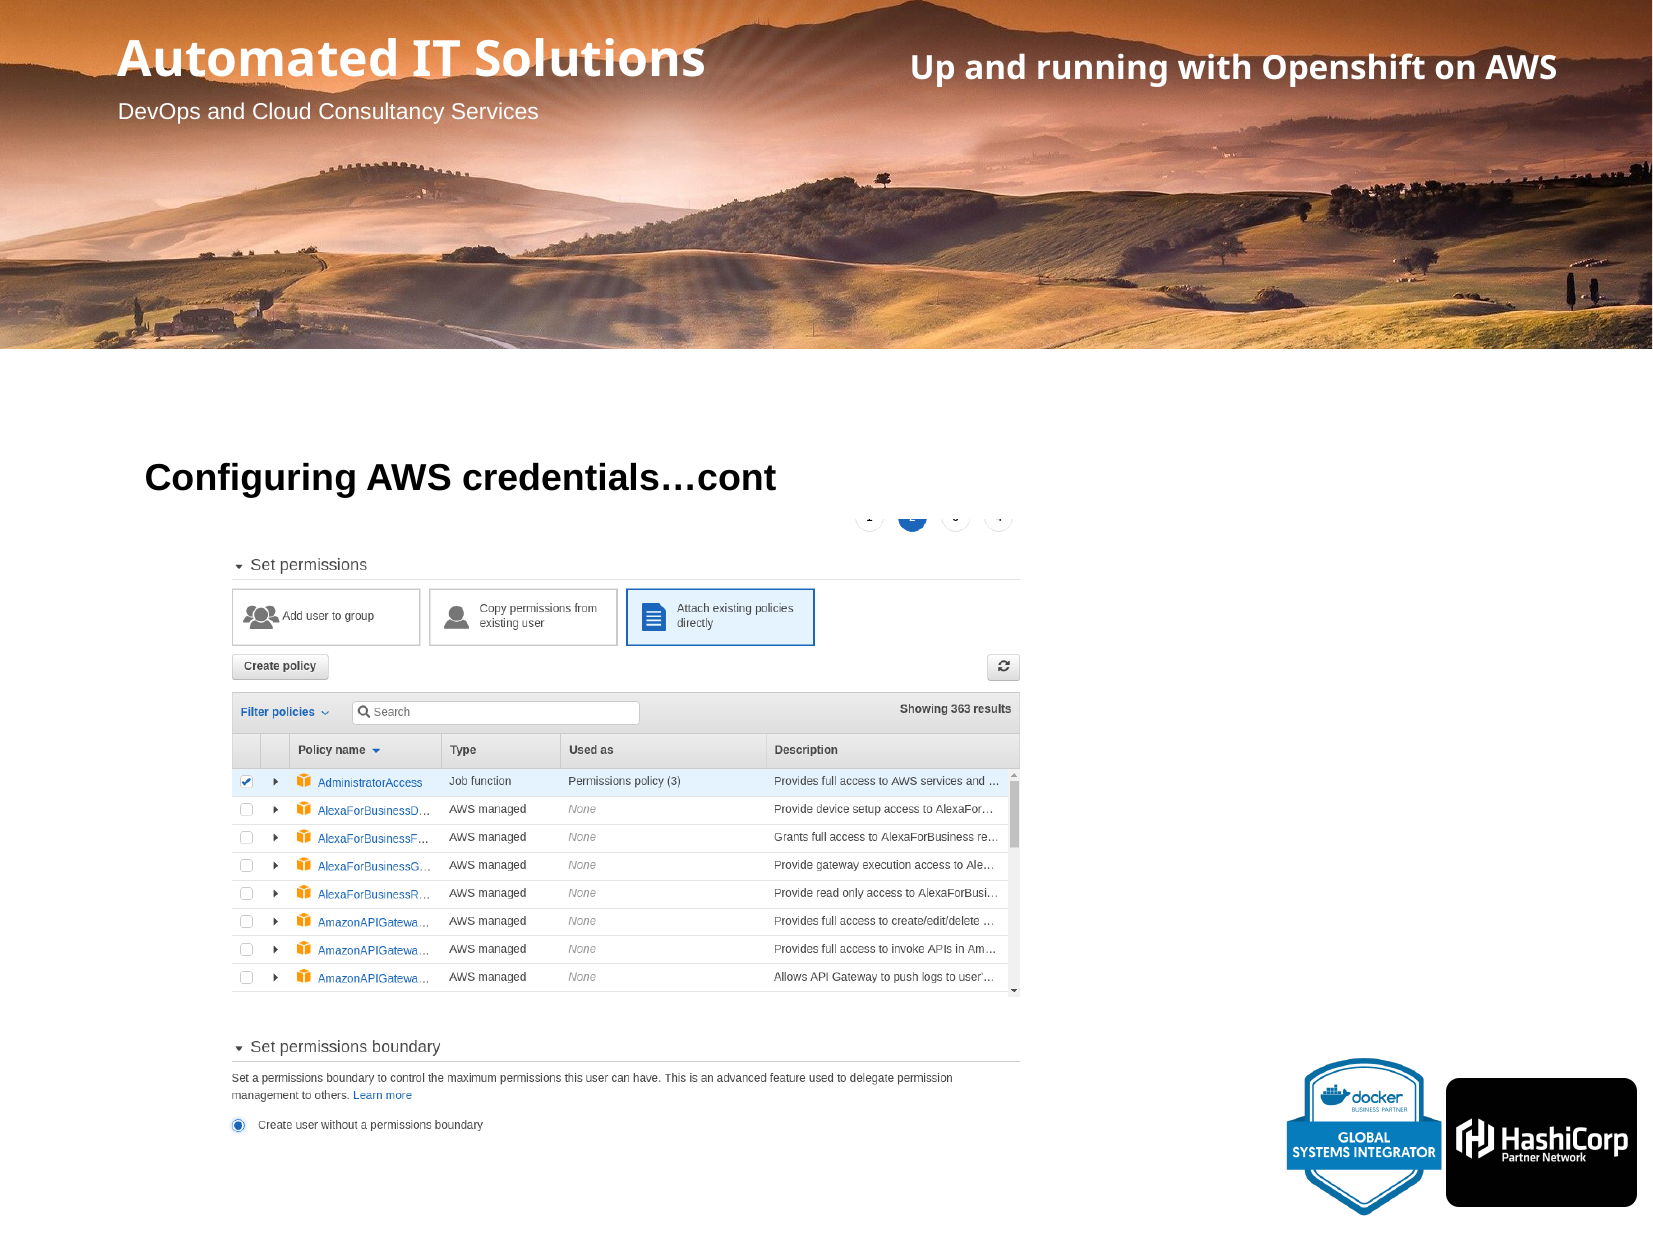

Up and running with Openshift on AWS
Configuring AWS credentials…cont